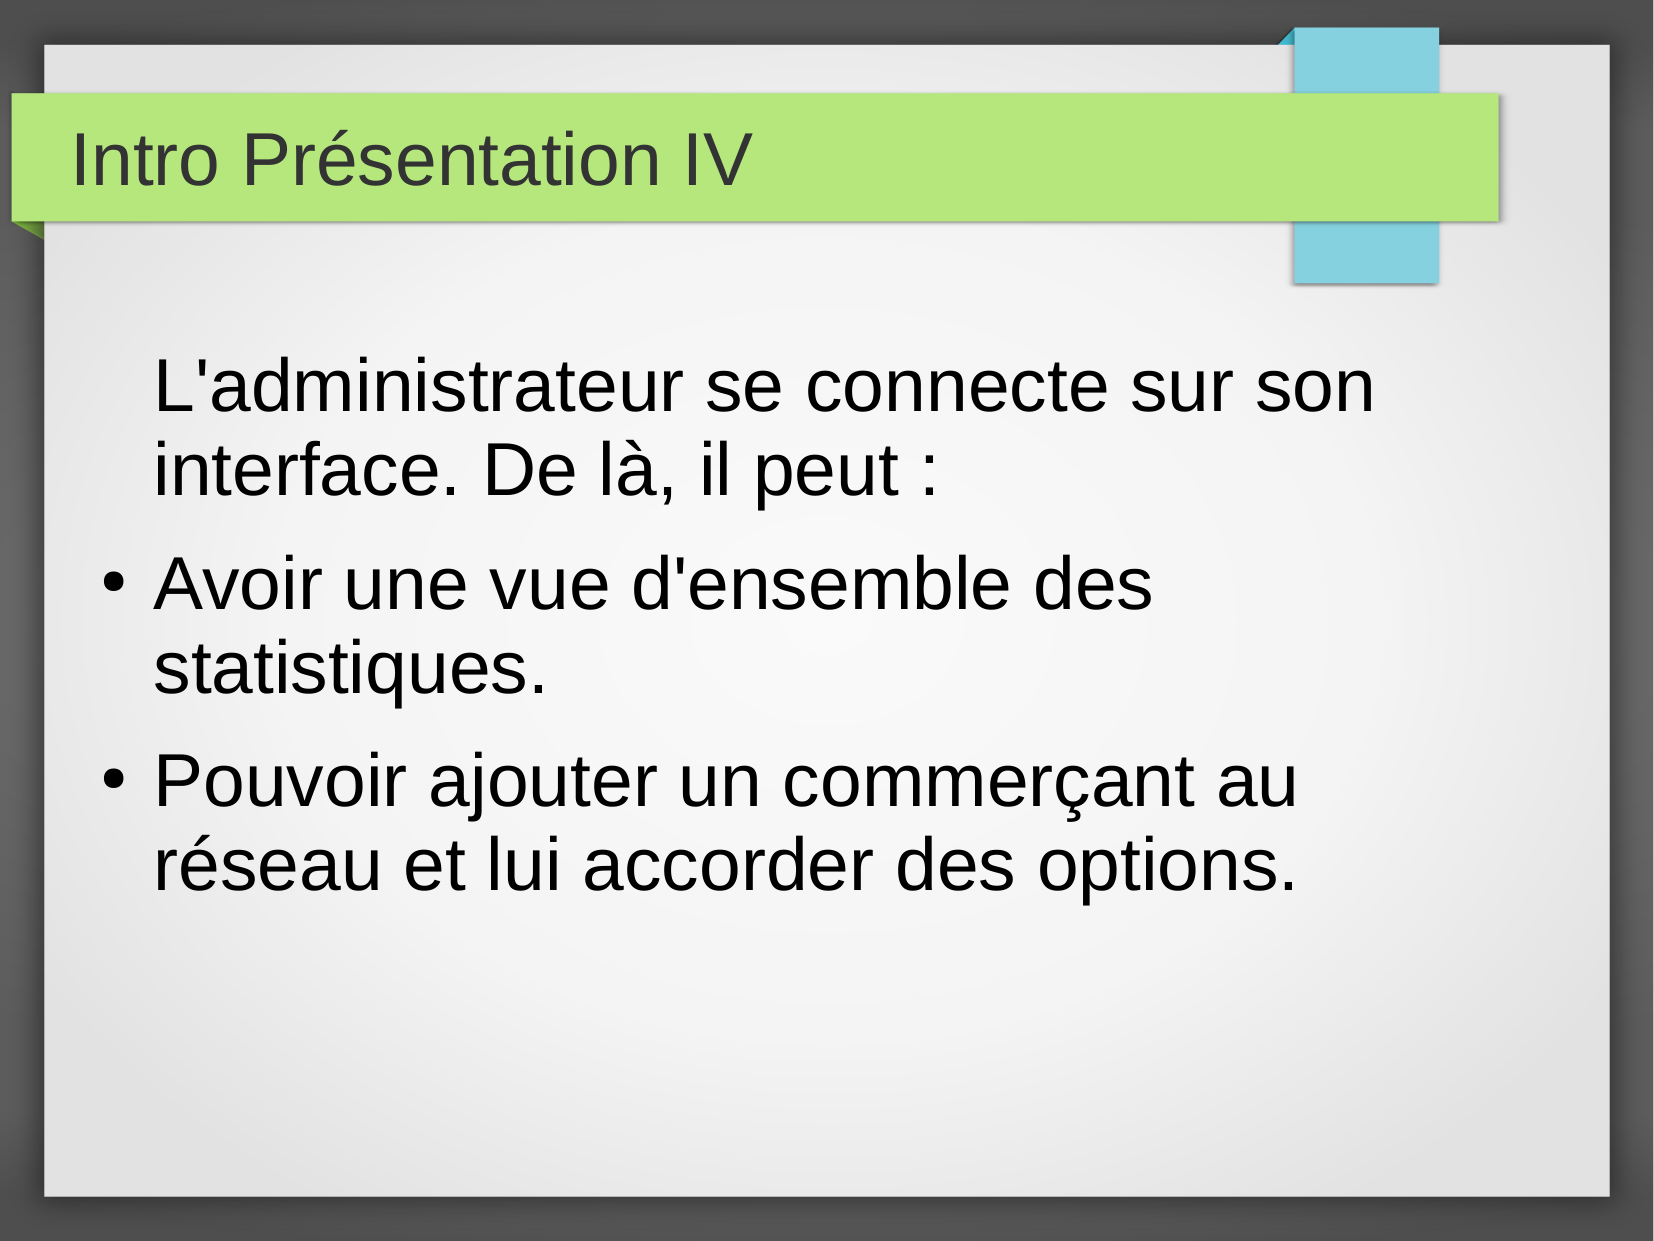

# Intro Présentation IV
L'administrateur se connecte sur son interface. De là, il peut :
Avoir une vue d'ensemble des statistiques.
Pouvoir ajouter un commerçant au réseau et lui accorder des options.